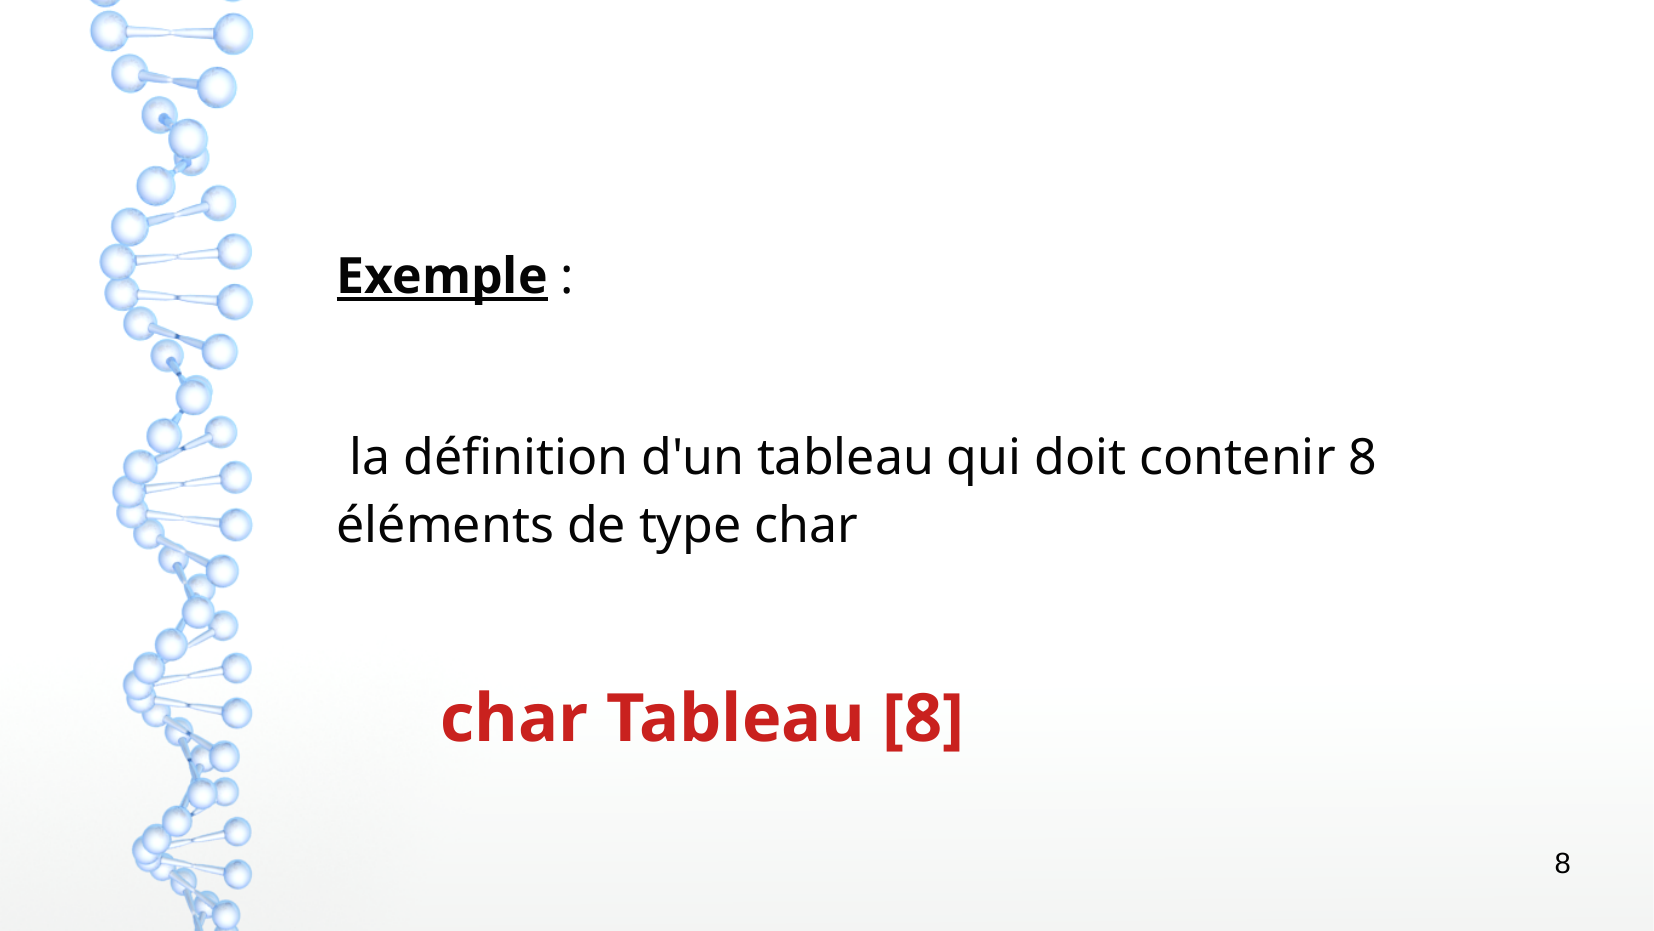

# Exemple :
 la définition d'un tableau qui doit contenir 8 éléments de type char
 char Tableau [8]
8